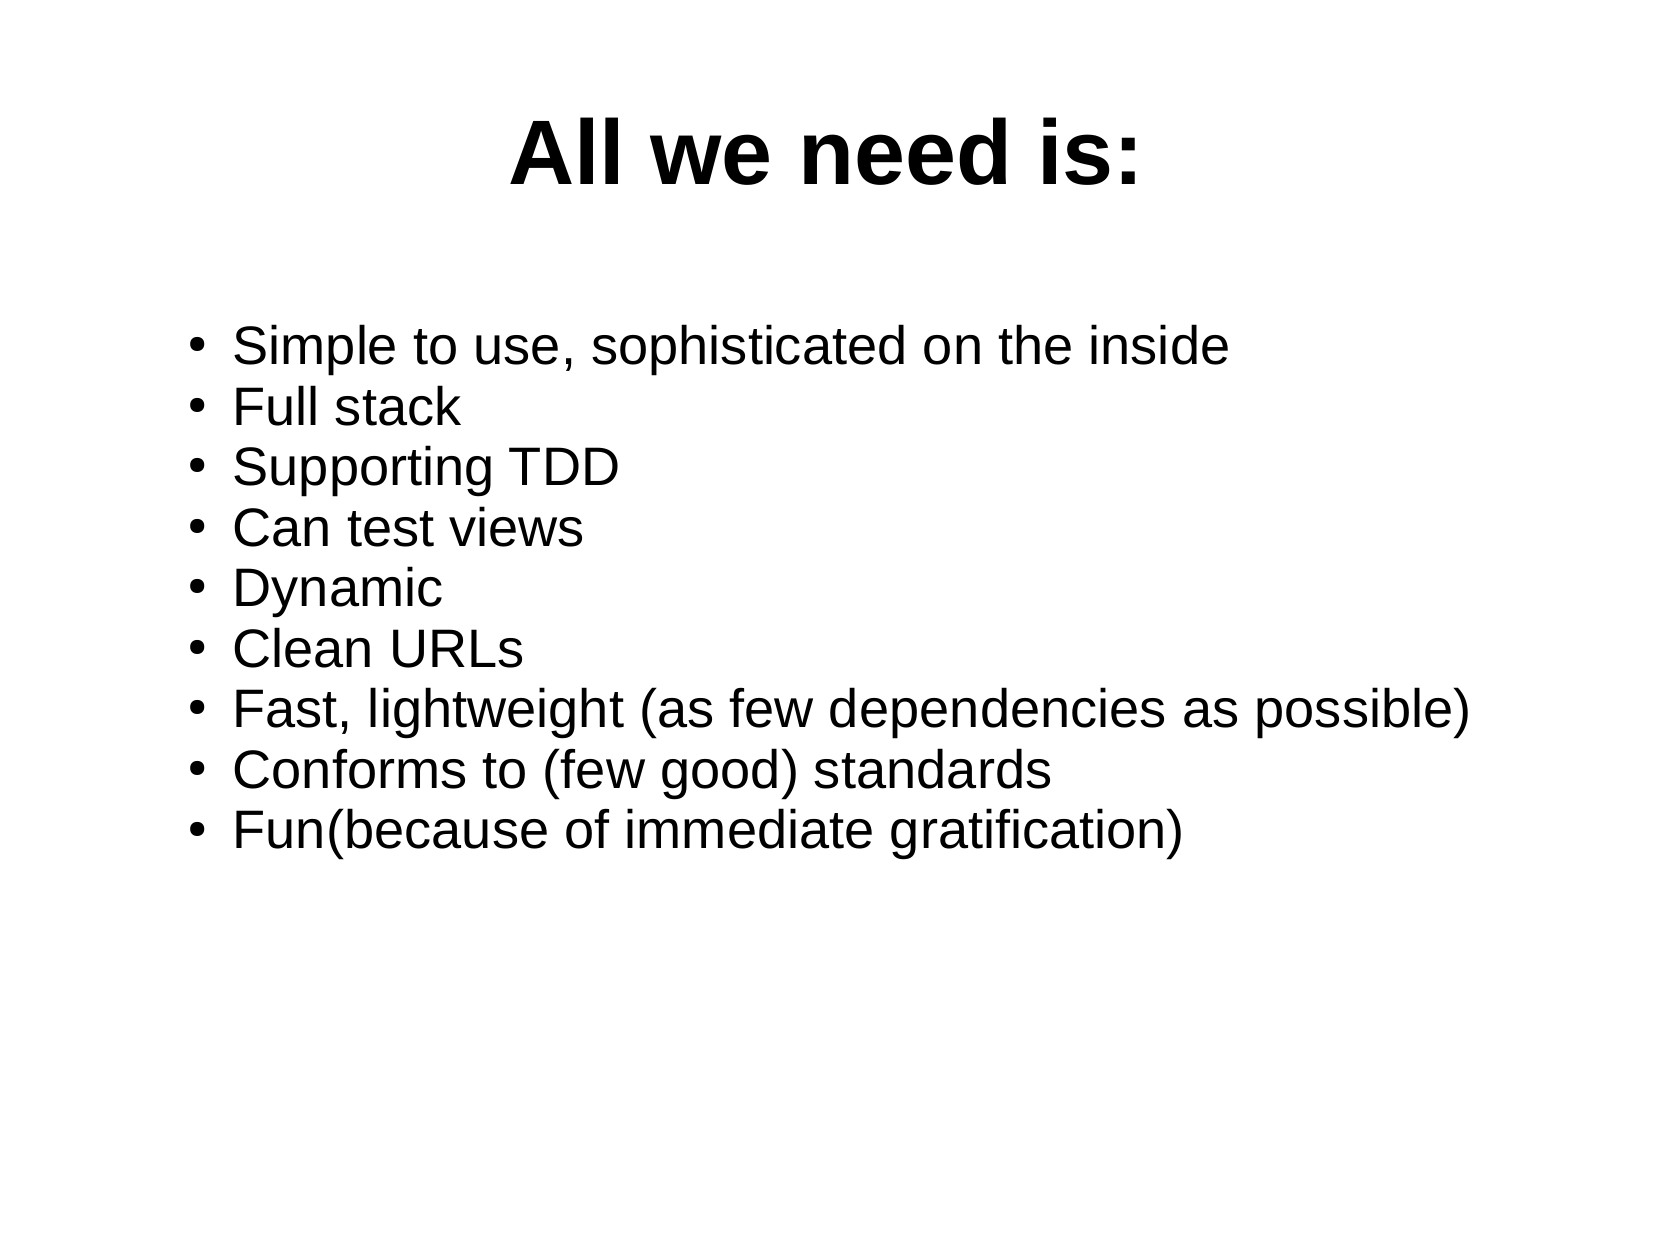

# All we need is:
Simple to use, sophisticated on the inside
Full stack
Supporting TDD
Can test views
Dynamic
Clean URLs
Fast, lightweight (as few dependencies as possible)
Conforms to (few good) standards
Fun(because of immediate gratification)